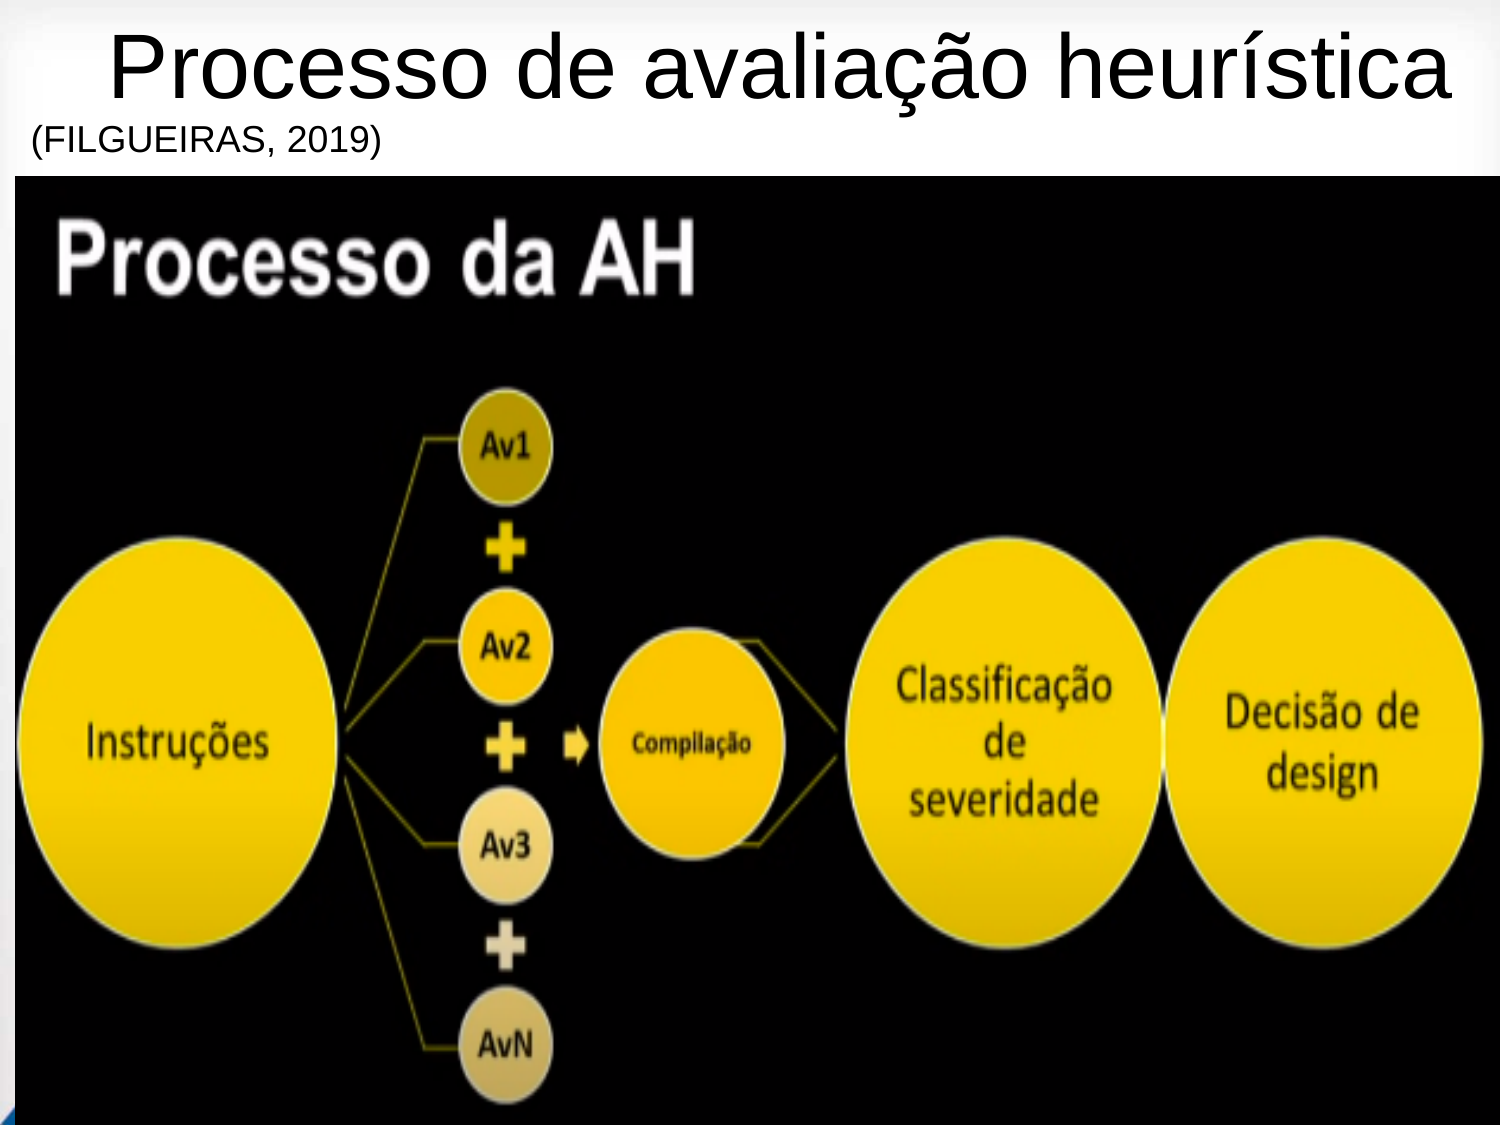

# Processo de avaliação heurística
(FILGUEIRAS, 2019)
Avaliação da Usabilidade
24